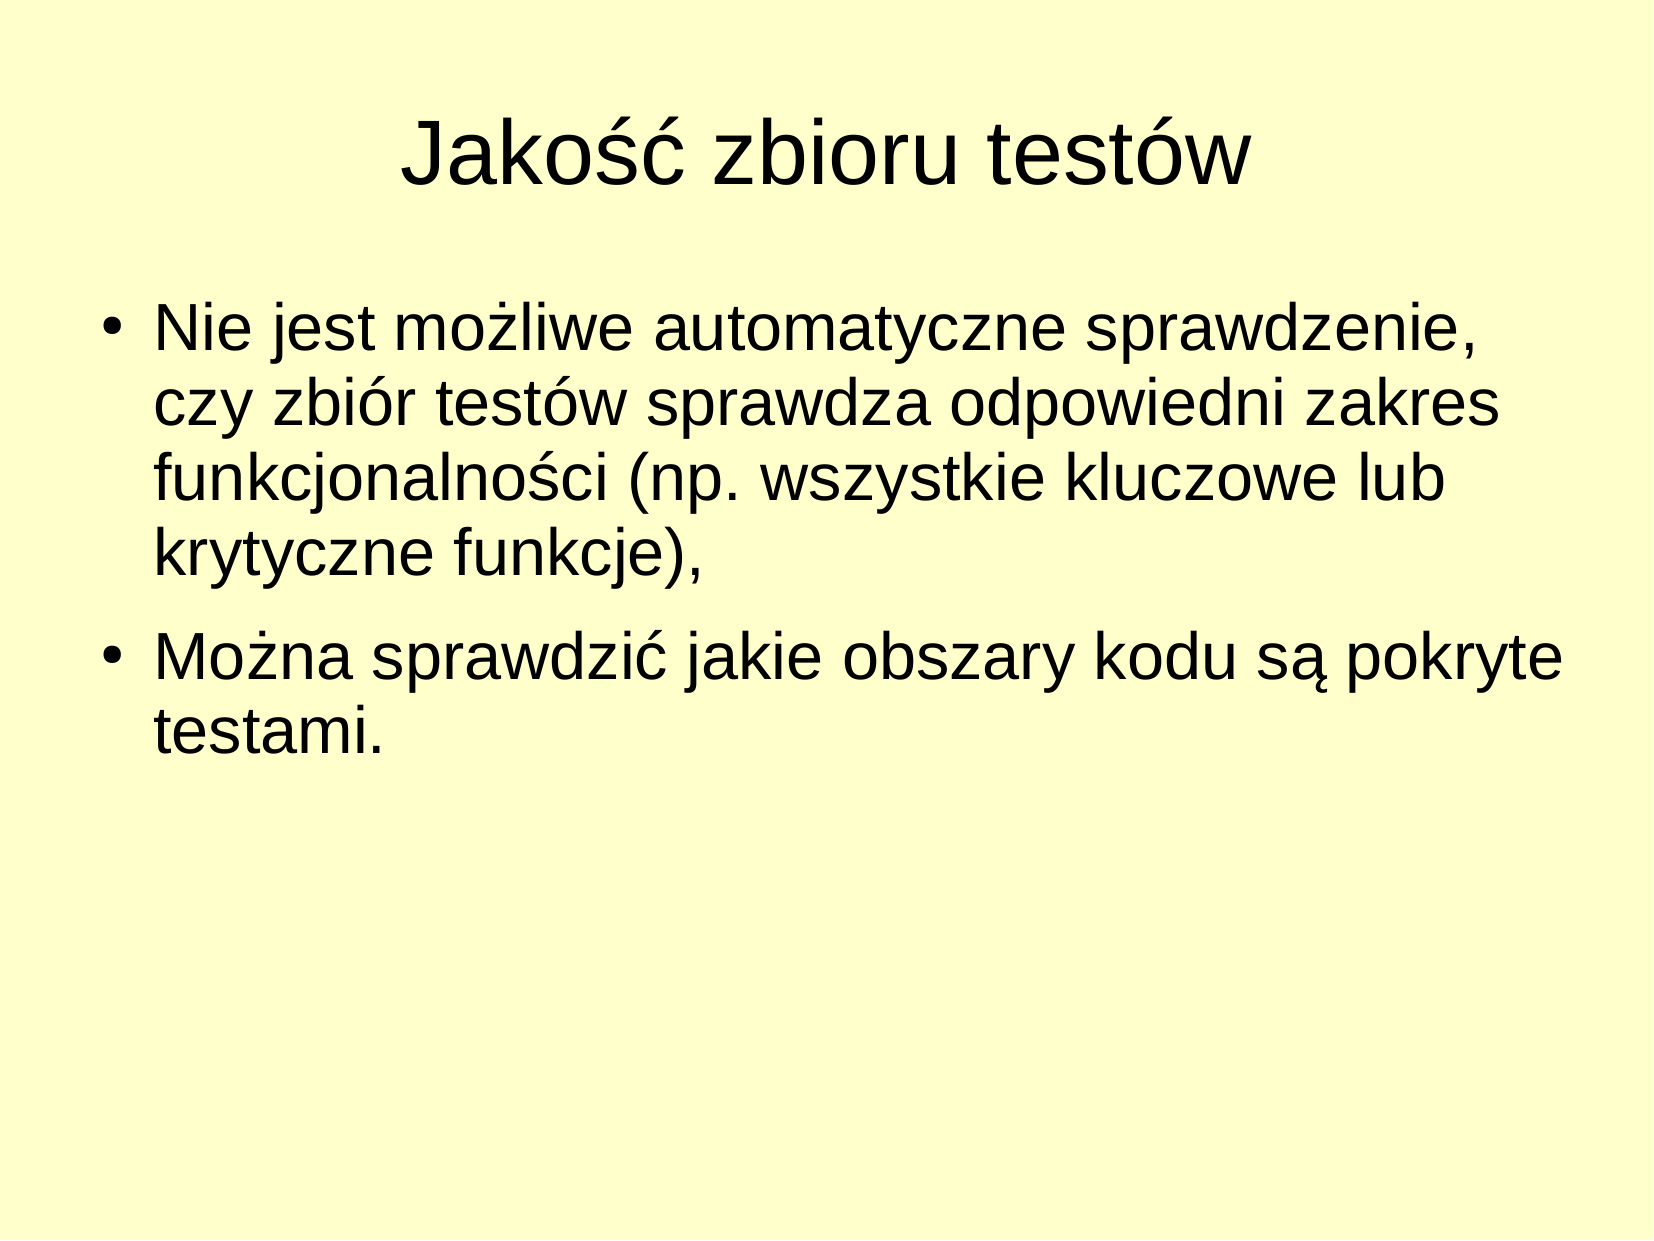

# Jakość zbioru testów
Nie jest możliwe automatyczne sprawdzenie, czy zbiór testów sprawdza odpowiedni zakres funkcjonalności (np. wszystkie kluczowe lub krytyczne funkcje),
Można sprawdzić jakie obszary kodu są pokryte testami.